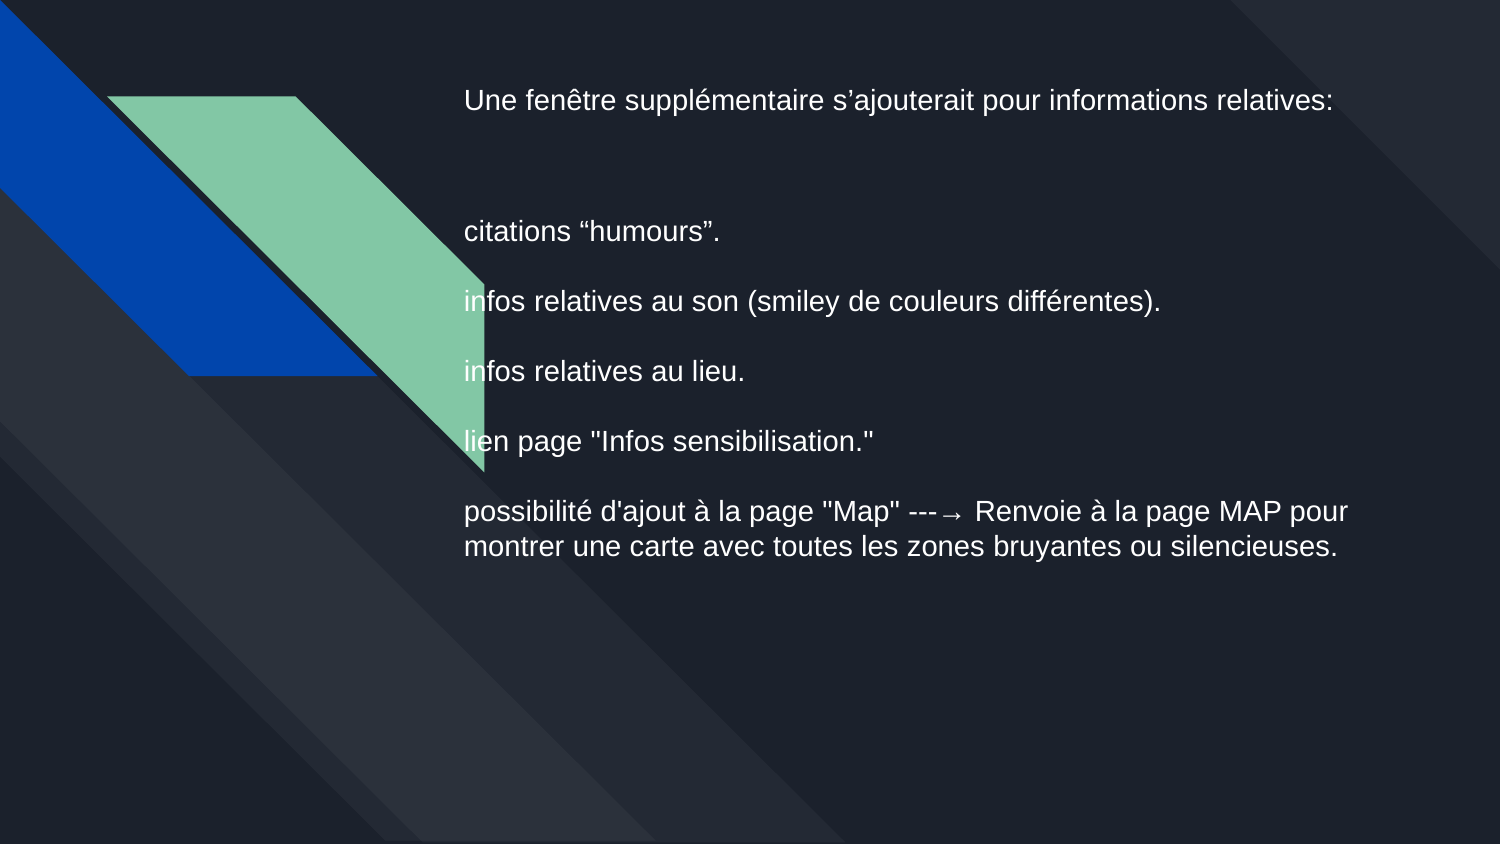

Une fenêtre supplémentaire s’ajouterait pour informations relatives:
# citations “humours”. infos relatives au son (smiley de couleurs différentes). infos relatives au lieu. lien page "Infos sensibilisation." possibilité d'ajout à la page "Map" ---→ Renvoie à la page MAP pour montrer une carte avec toutes les zones bruyantes ou silencieuses.